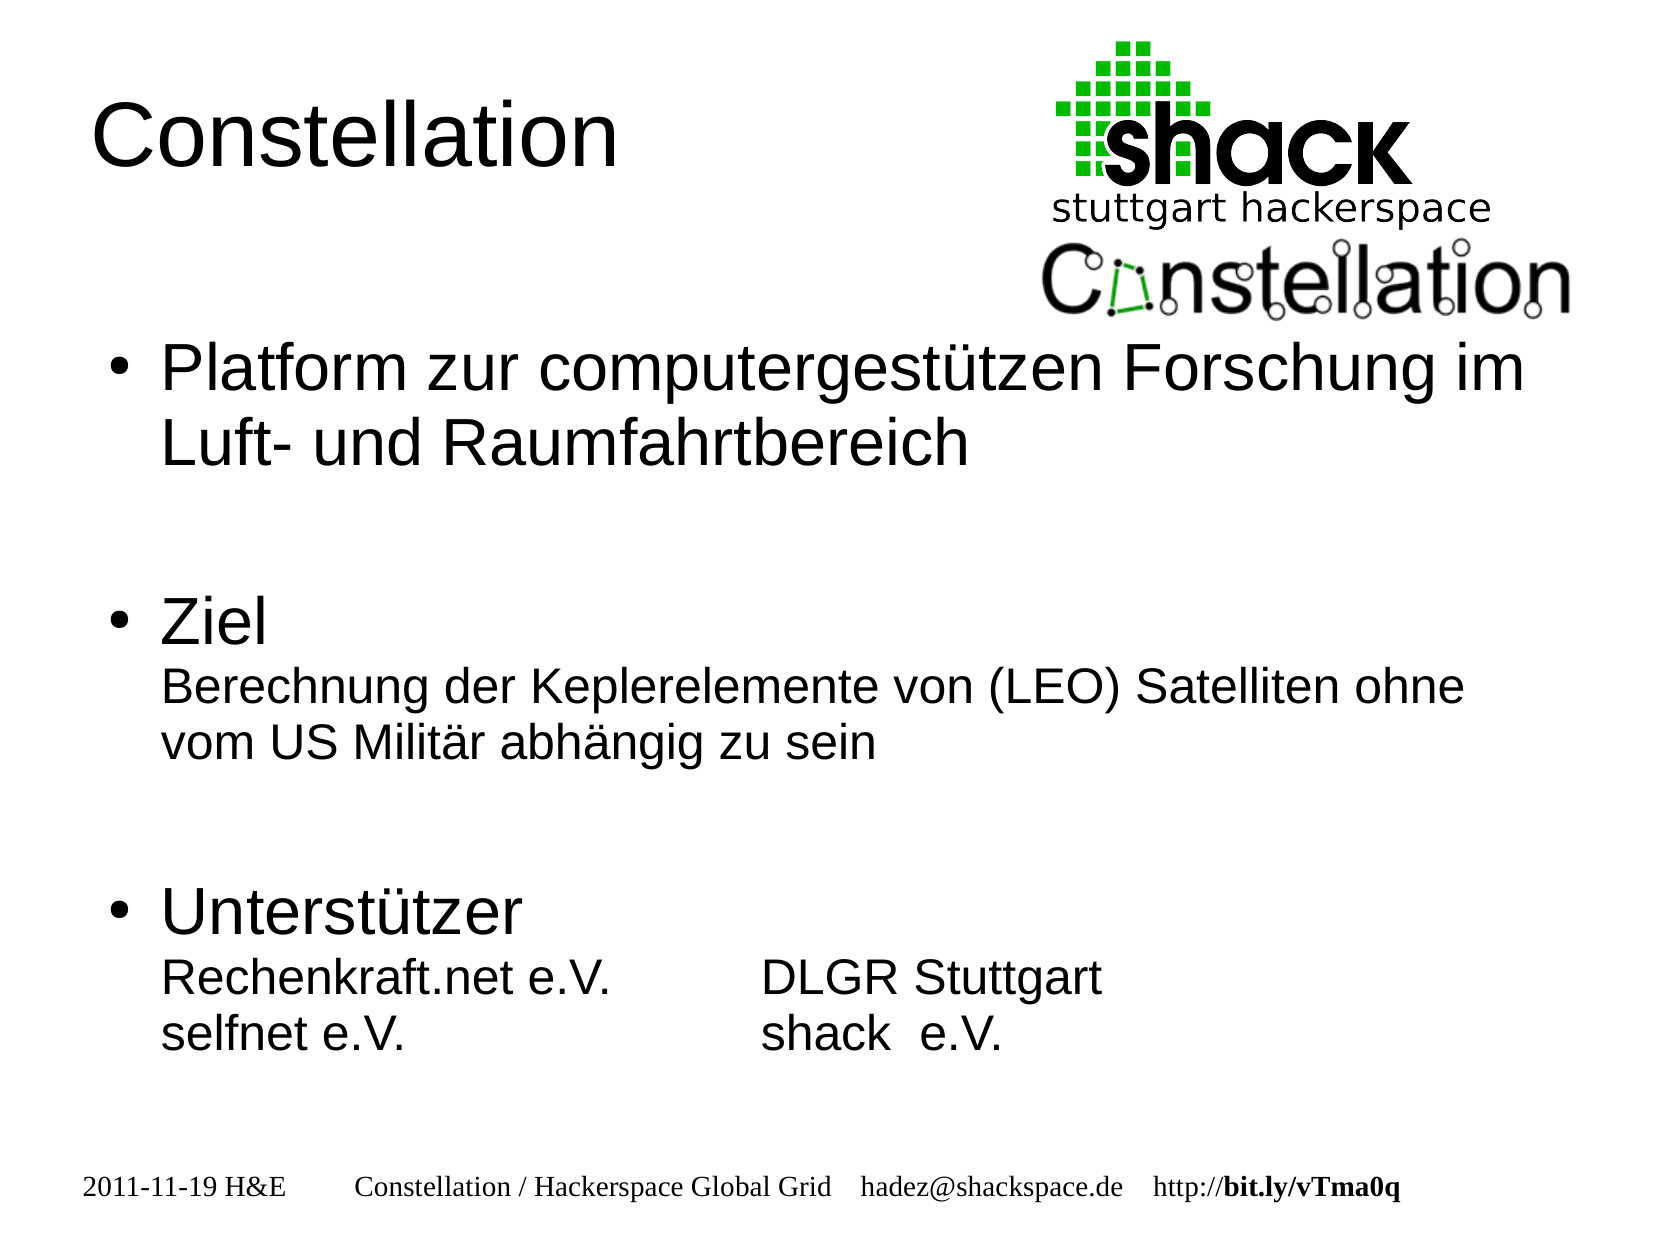

# Constellation
Platform zur computergestützen Forschung im Luft- und Raumfahrtbereich
Ziel
Berechnung der Keplerelemente von (LEO) Satelliten ohne vom US Militär abhängig zu sein
Unterstützer
Rechenkraft.net e.V.		DLGR Stuttgart
selfnet e.V.					shack e.V.